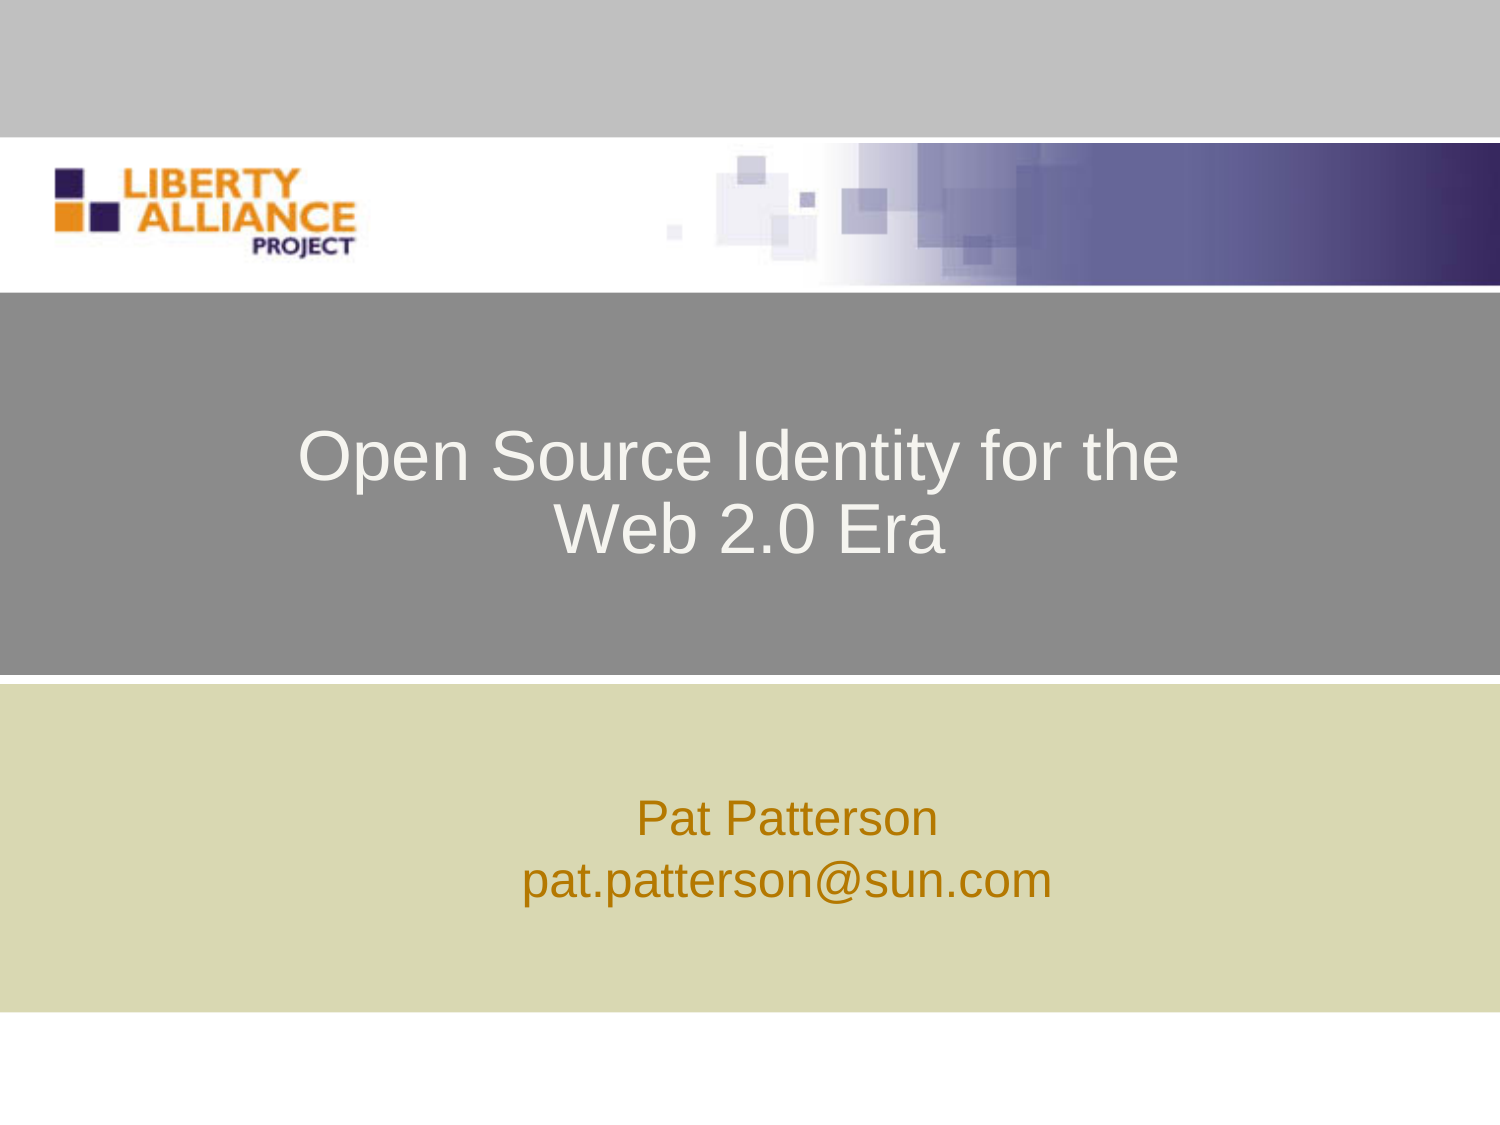

# Open Source Identity for the Web 2.0 Era
Pat Patterson
pat.patterson@sun.com